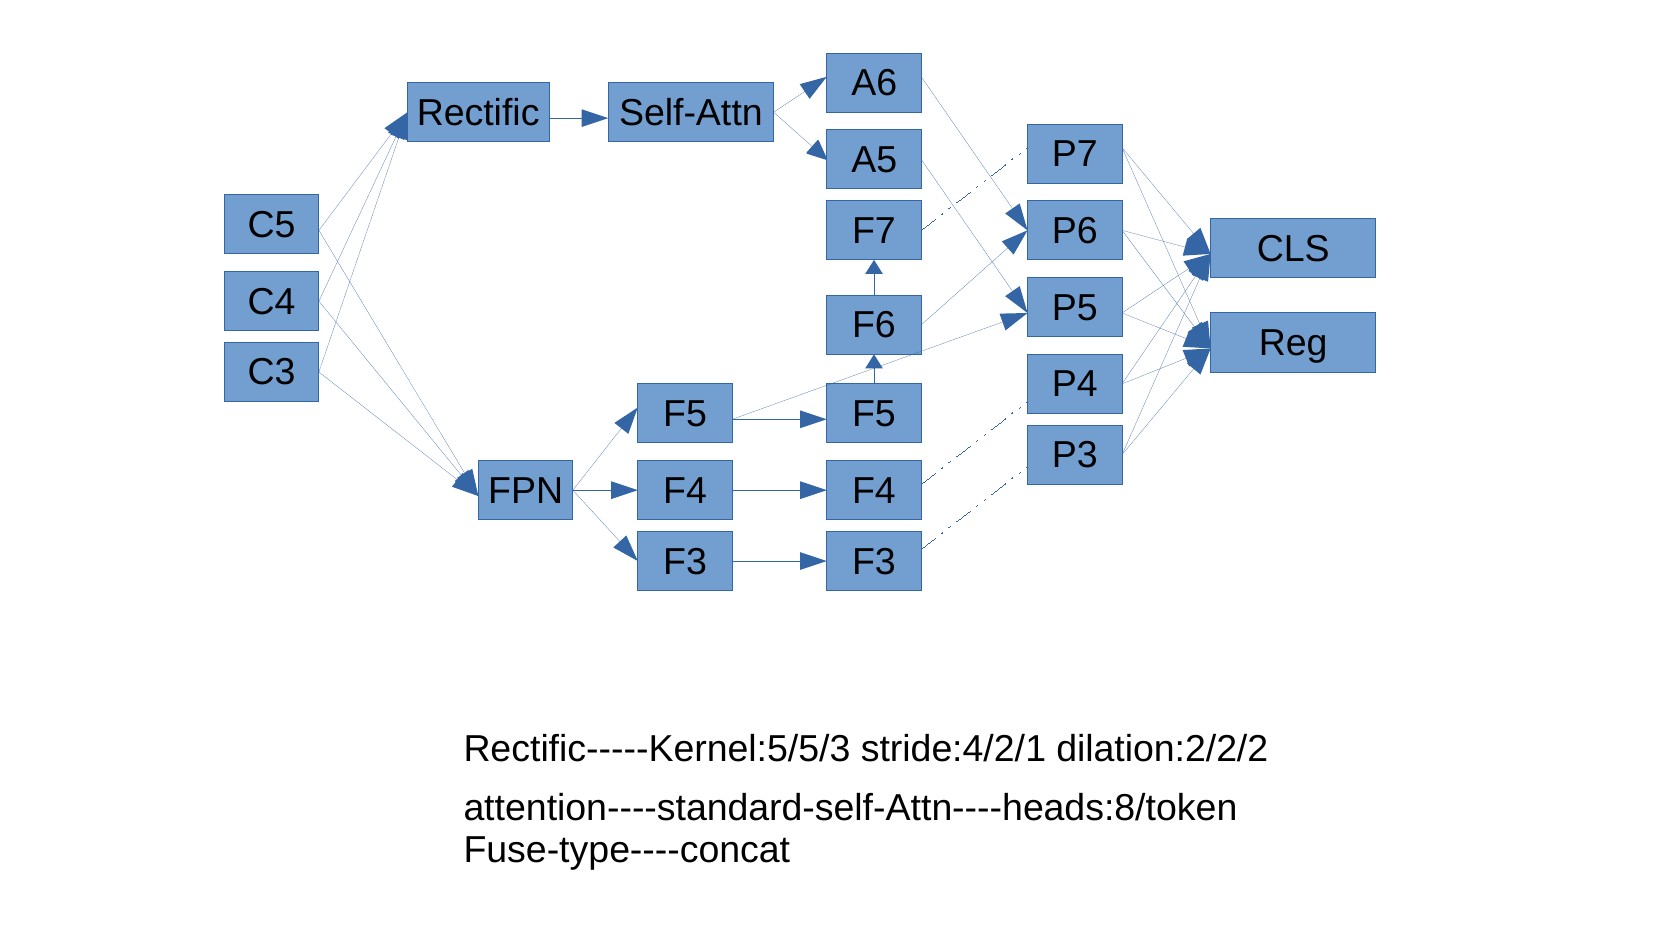

A6
Rectific
Self-Attn
P7
A5
C5
F7
P6
CLS
C4
P5
F6
Reg
C3
P4
F5
F5
P3
FPN
F4
F4
F3
F3
Rectific-----Kernel:5/5/3 stride:4/2/1 dilation:2/2/2
attention----standard-self-Attn----heads:8/token
Fuse-type----concat